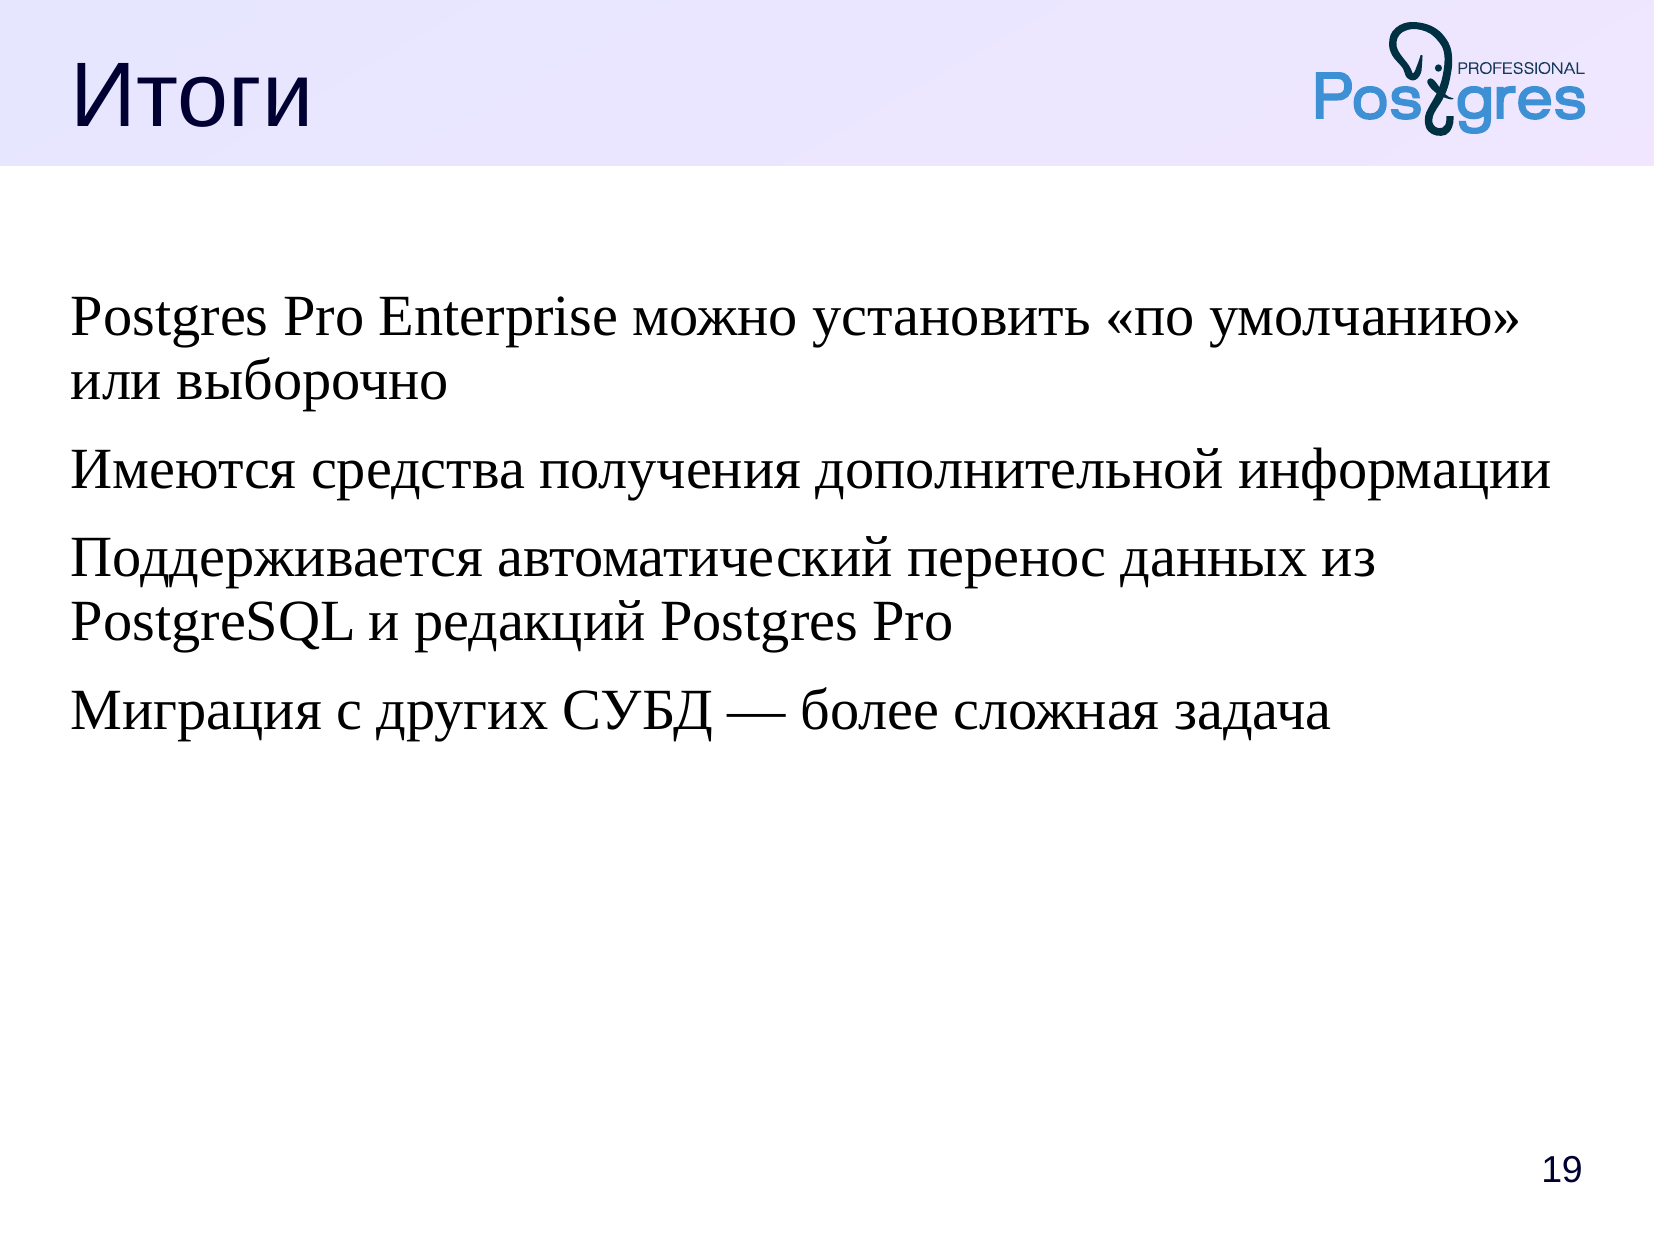

# Итоги
Postgres Pro Enterprise можно установить «по умолчанию» или выборочно
Имеются средства получения дополнительной информации
Поддерживается автоматический перенос данных из PostgreSQL и редакций Postgres Pro
Миграция с других СУБД — более сложная задача